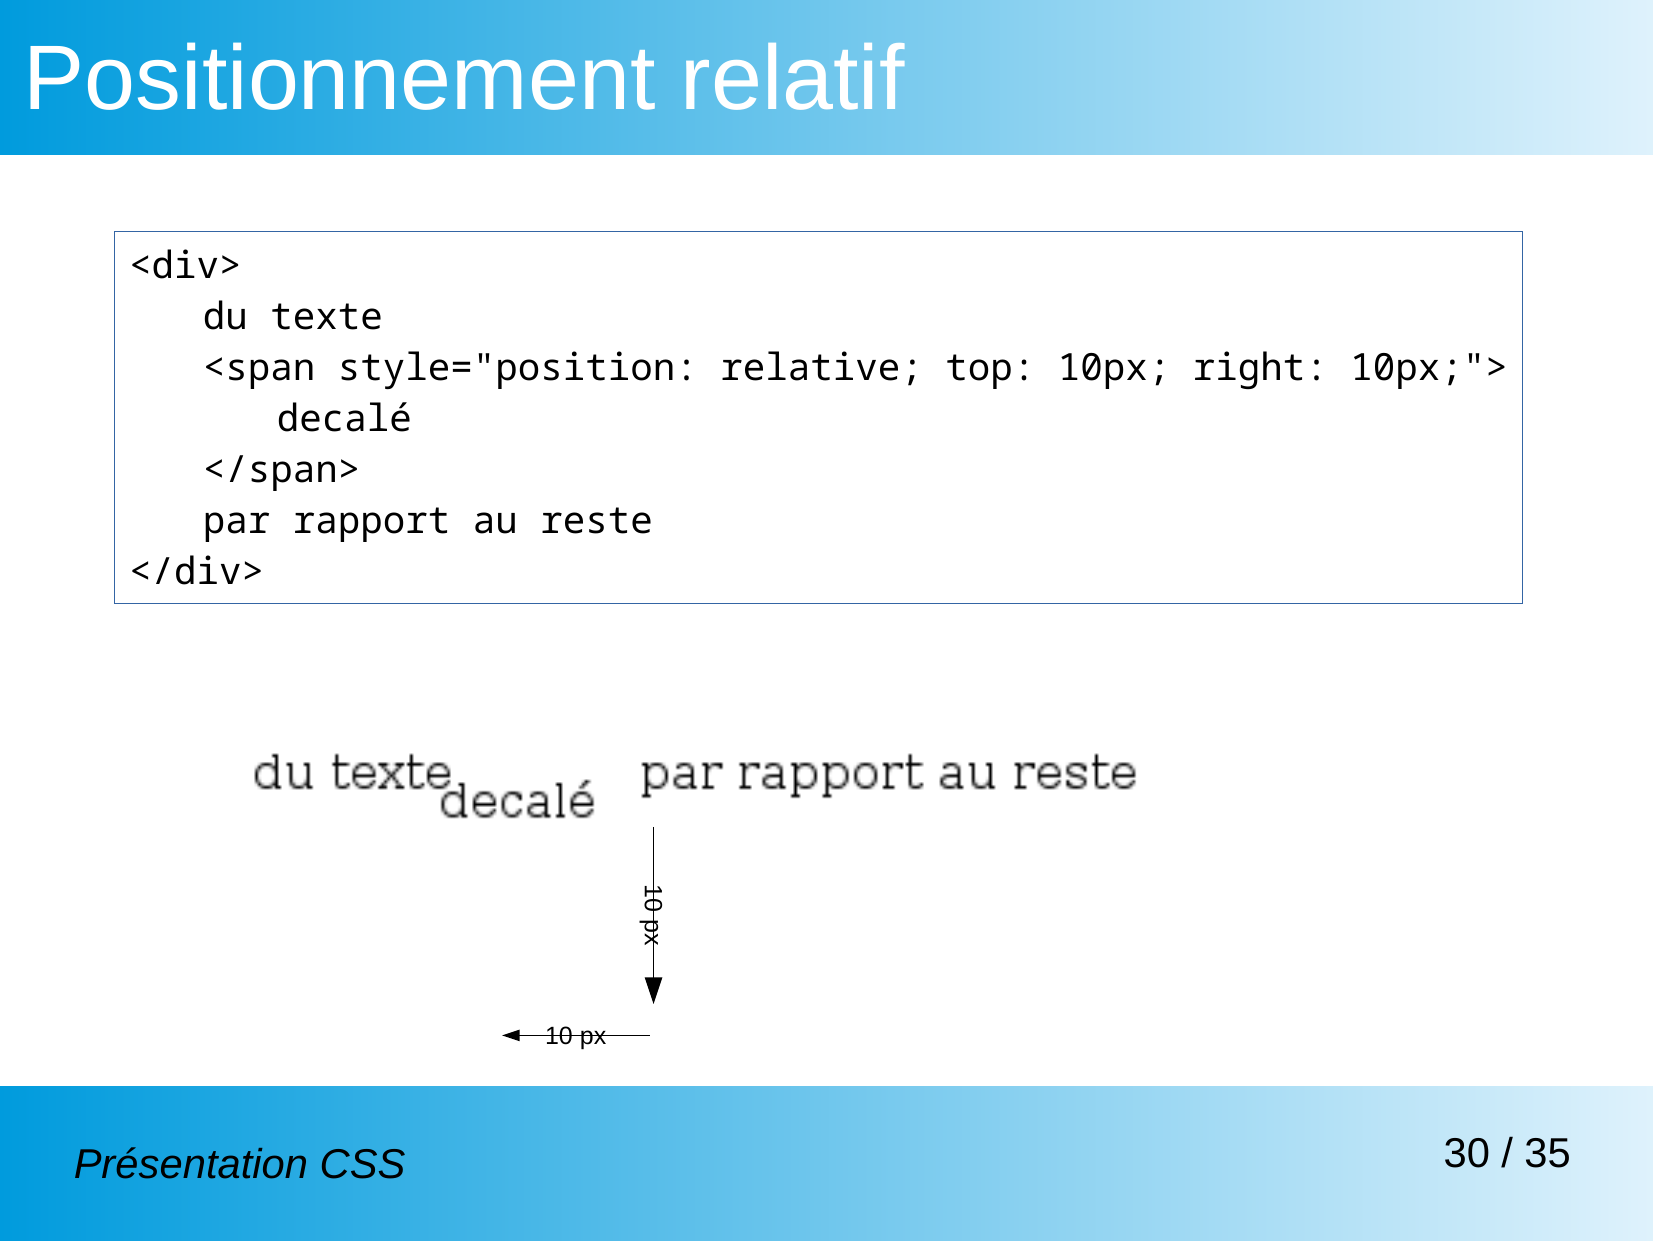

# Positionnement relatif
<div>
	du texte
	<span style="position: relative; top: 10px; right: 10px;">
		decalé
	</span>
	par rapport au reste
</div>
10 px
10 px